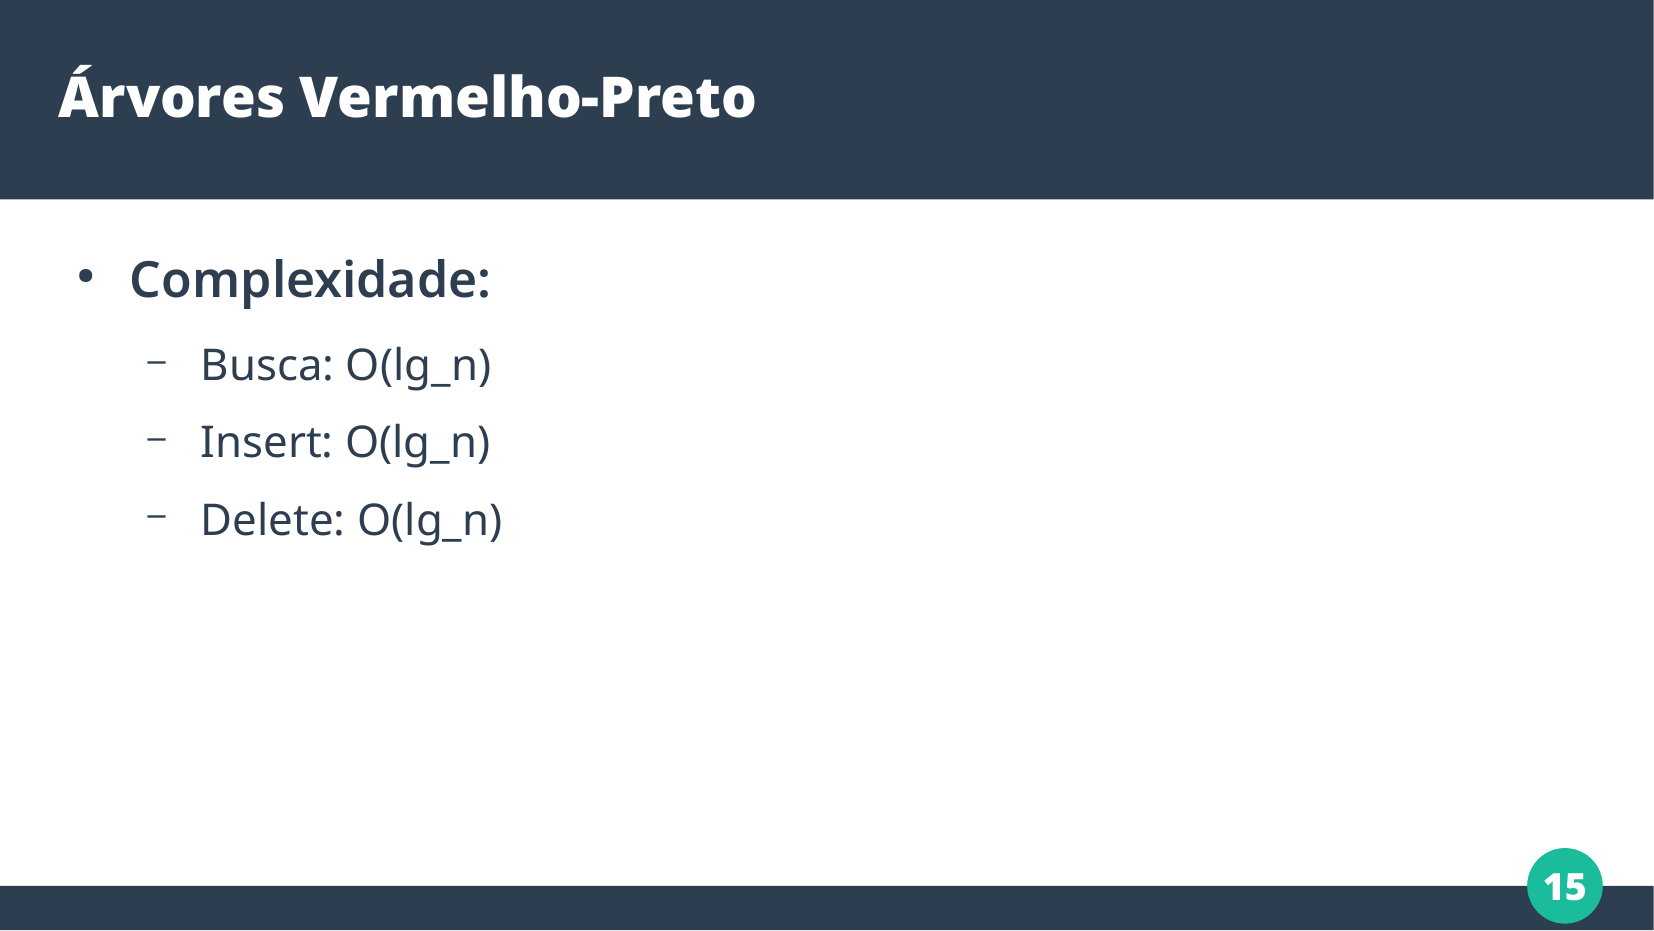

# Árvores Vermelho-Preto
Complexidade:
Busca: O(lg_n)
Insert: O(lg_n)
Delete: O(lg_n)